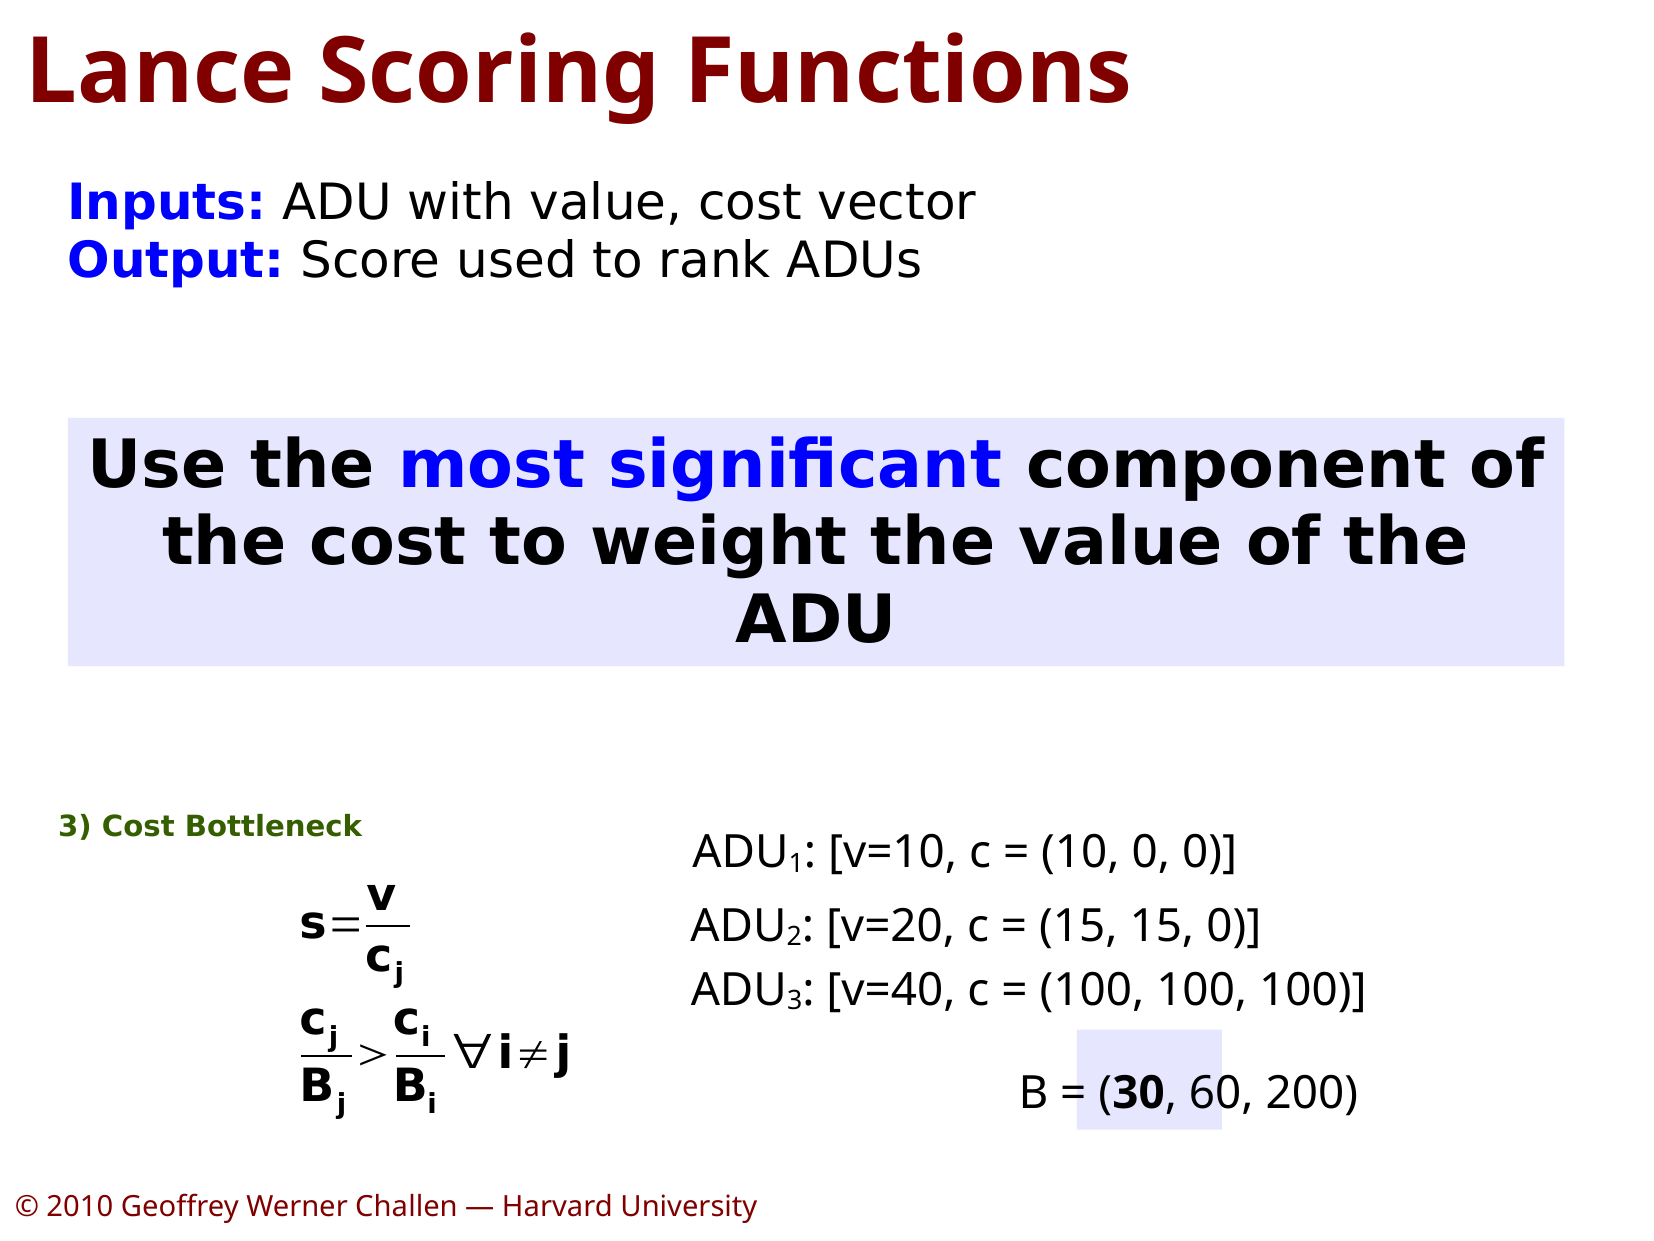

# Lance Scoring Functions
Inputs: ADU with value, cost vector
Output: Score used to rank ADUs
Use the most significant component of the cost to weight the value of the ADU
3) Cost Bottleneck
ADU1: [v=10, c = (10, 0, 0)]
ADU2: [v=20, c = (15, 15, 0)]
ADU3: [v=40, c = (100, 100, 100)]
B = (30, 60, 200)